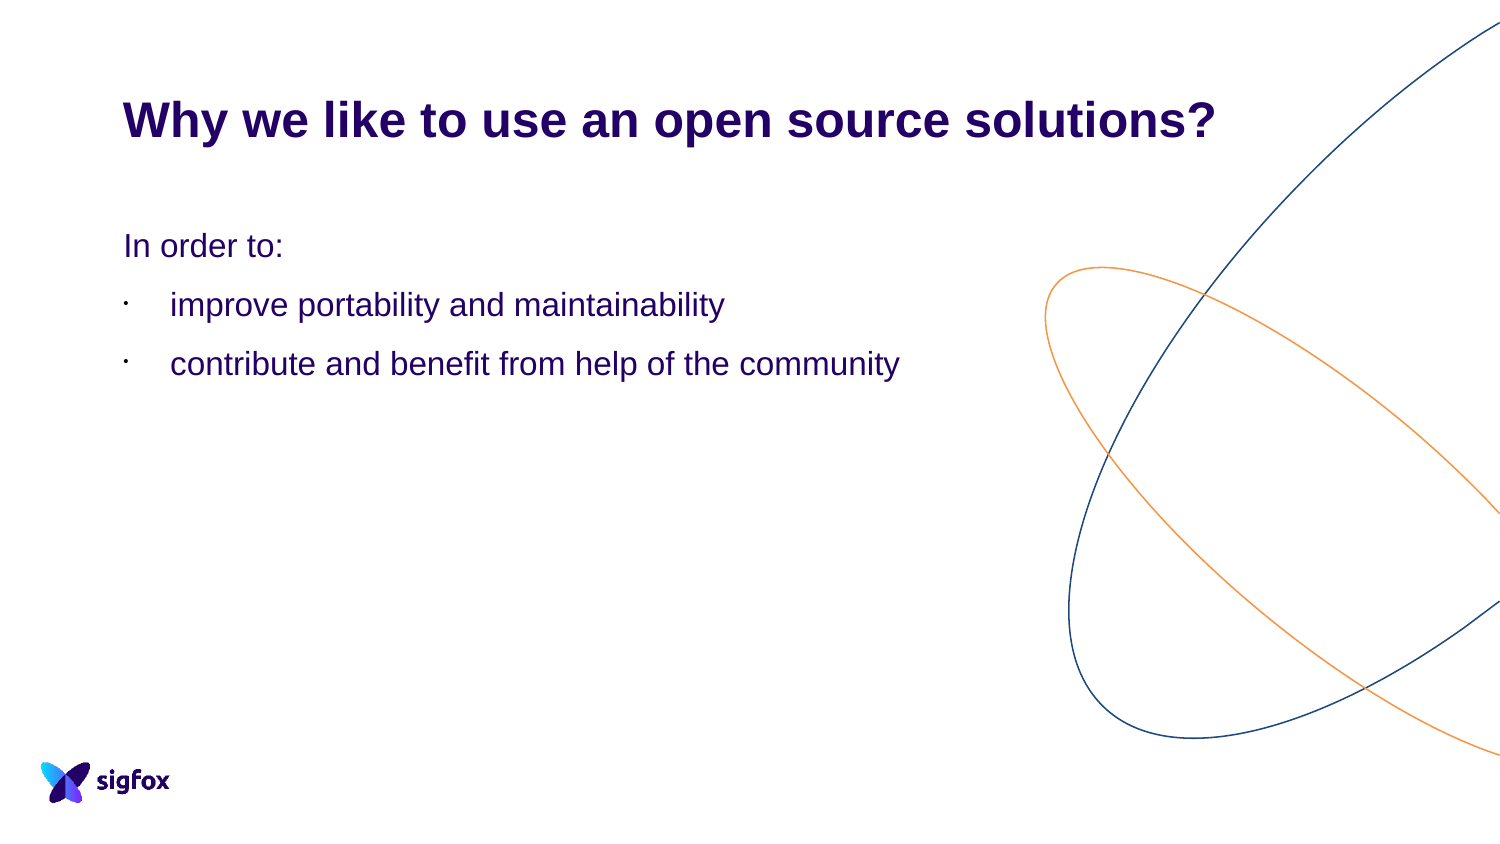

Why we like to use an open source solutions?
In order to:
improve portability and maintainability
contribute and benefit from help of the community